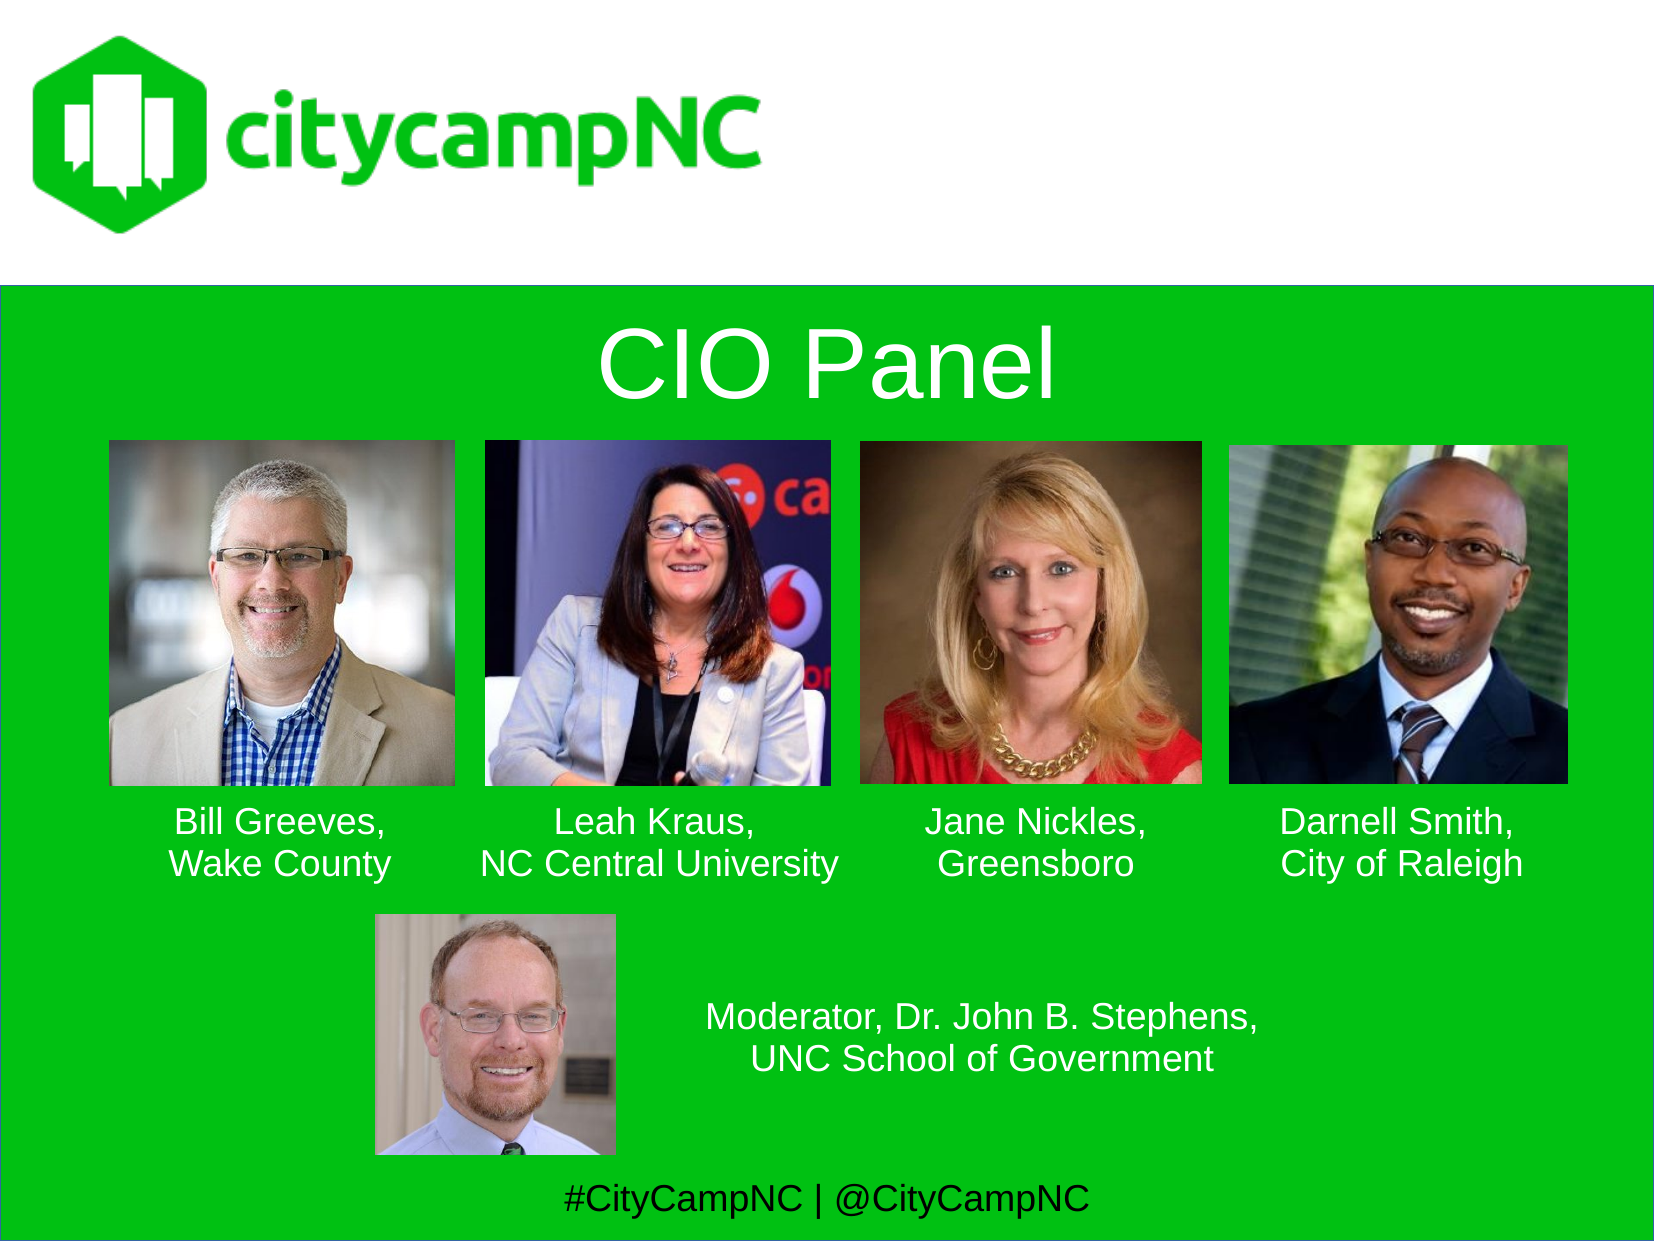

# CIO Panel
Leah Kraus,
NC Central University
Bill Greeves, Wake County
Jane Nickles, Greensboro
Darnell Smith,
City of Raleigh
Moderator, Dr. John B. Stephens, UNC School of Government